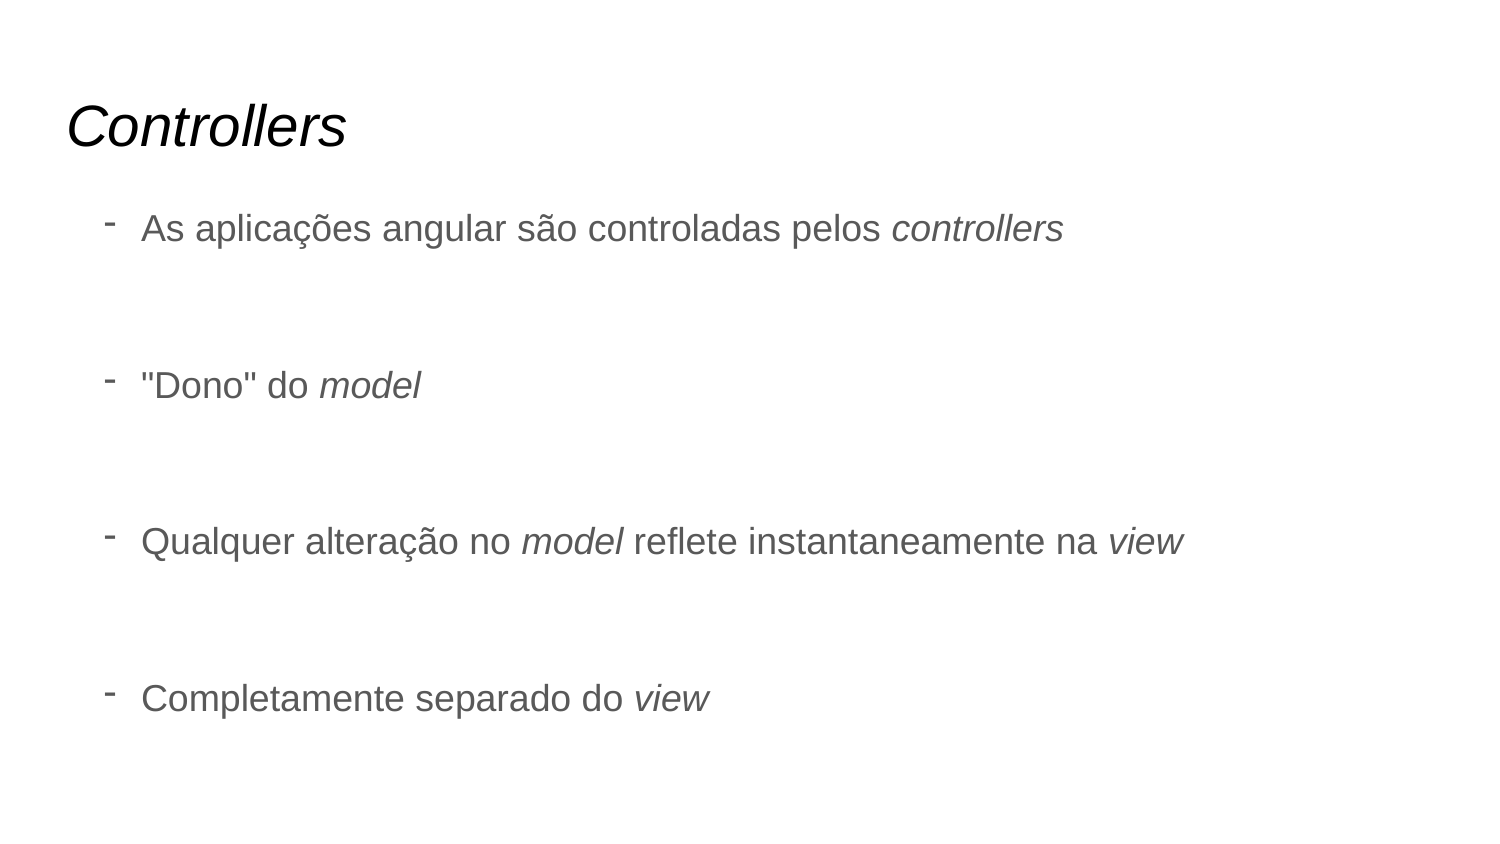

# Controllers
As aplicações angular são controladas pelos controllers
"Dono" do model
Qualquer alteração no model reflete instantaneamente na view
Completamente separado do view